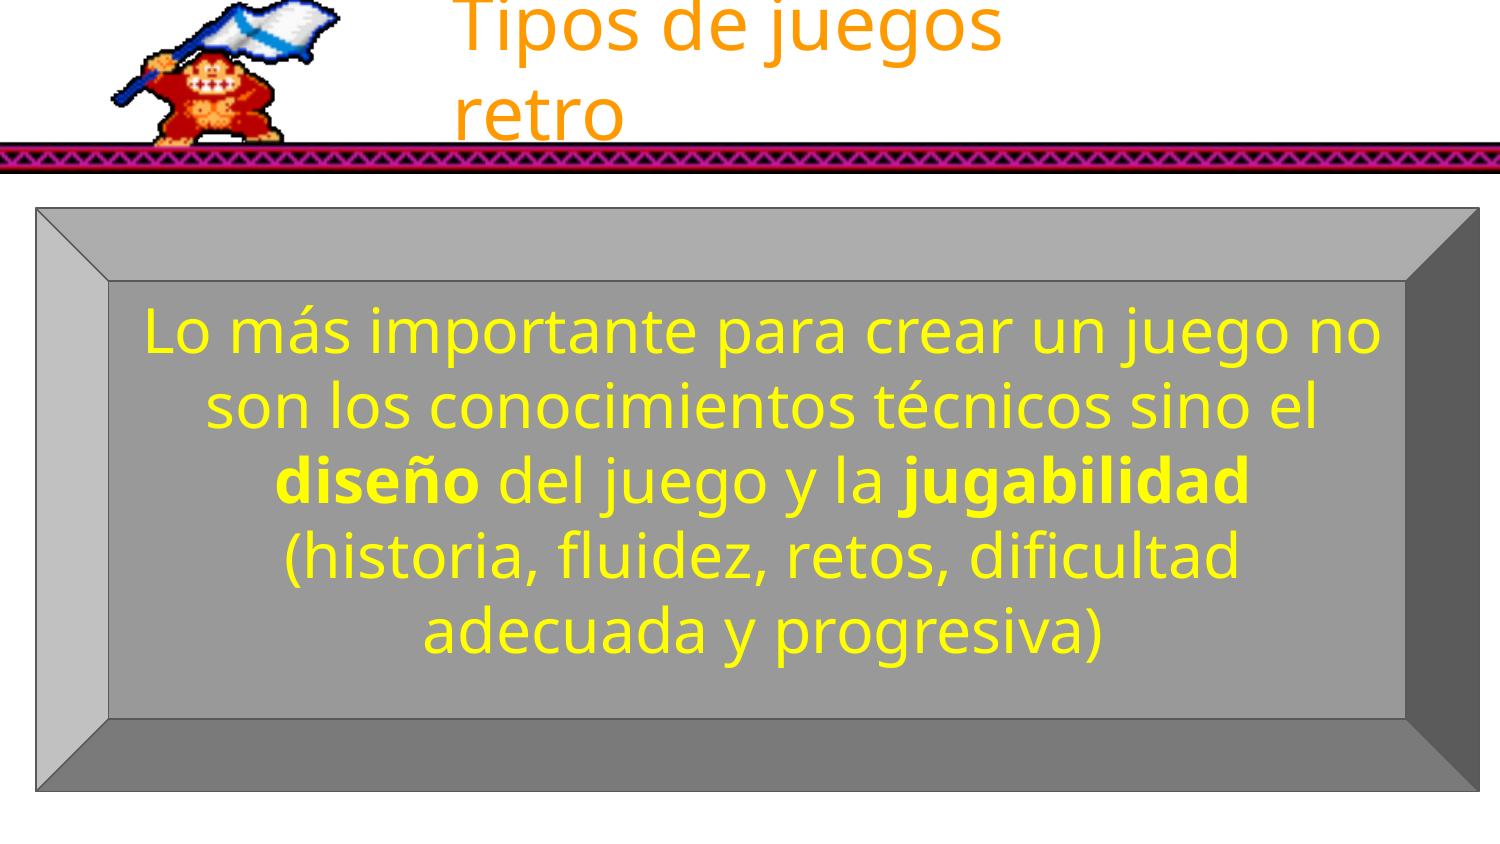

# Tipos de juegos retro
Lo más importante para crear un juego no son los conocimientos técnicos sino el diseño del juego y la jugabilidad (historia, fluidez, retos, dificultad adecuada y progresiva)